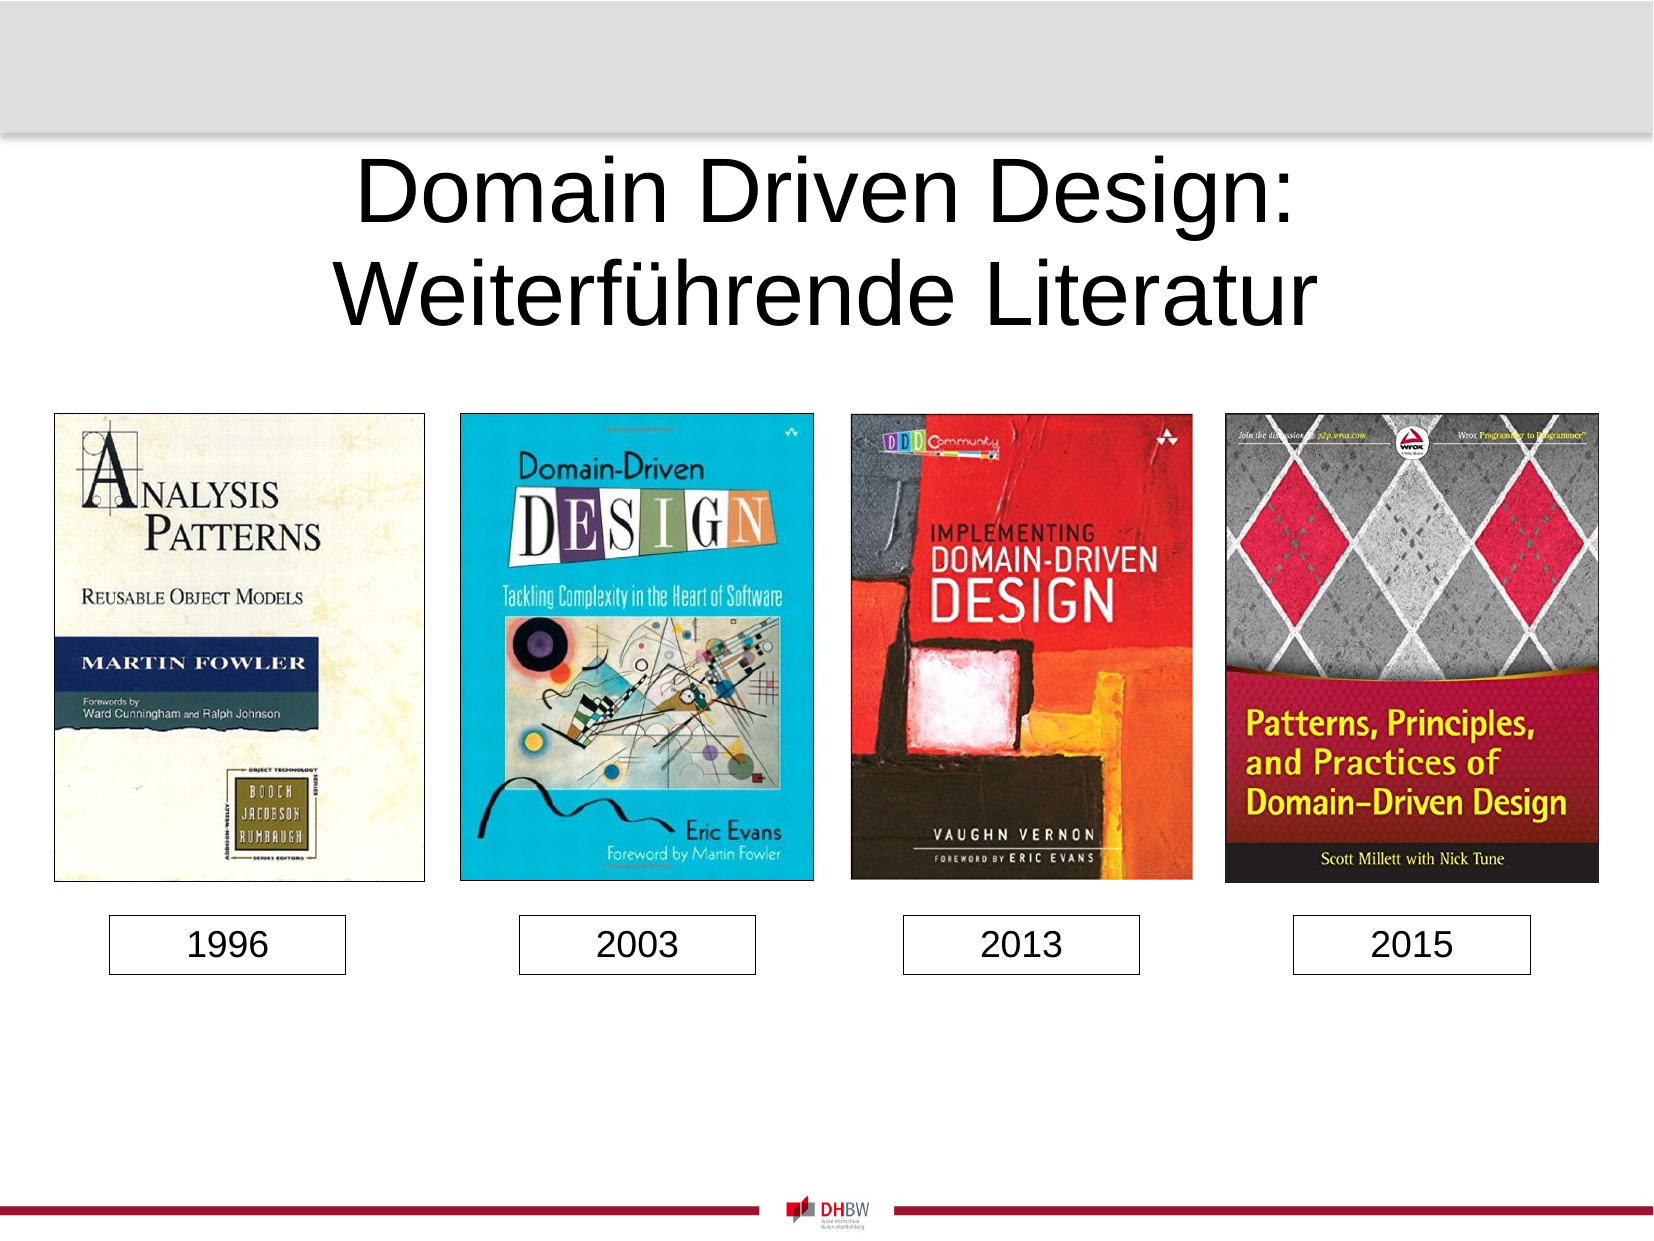

# Domain Driven Design: Weiterführende Literatur
1996
2003
2013
2015